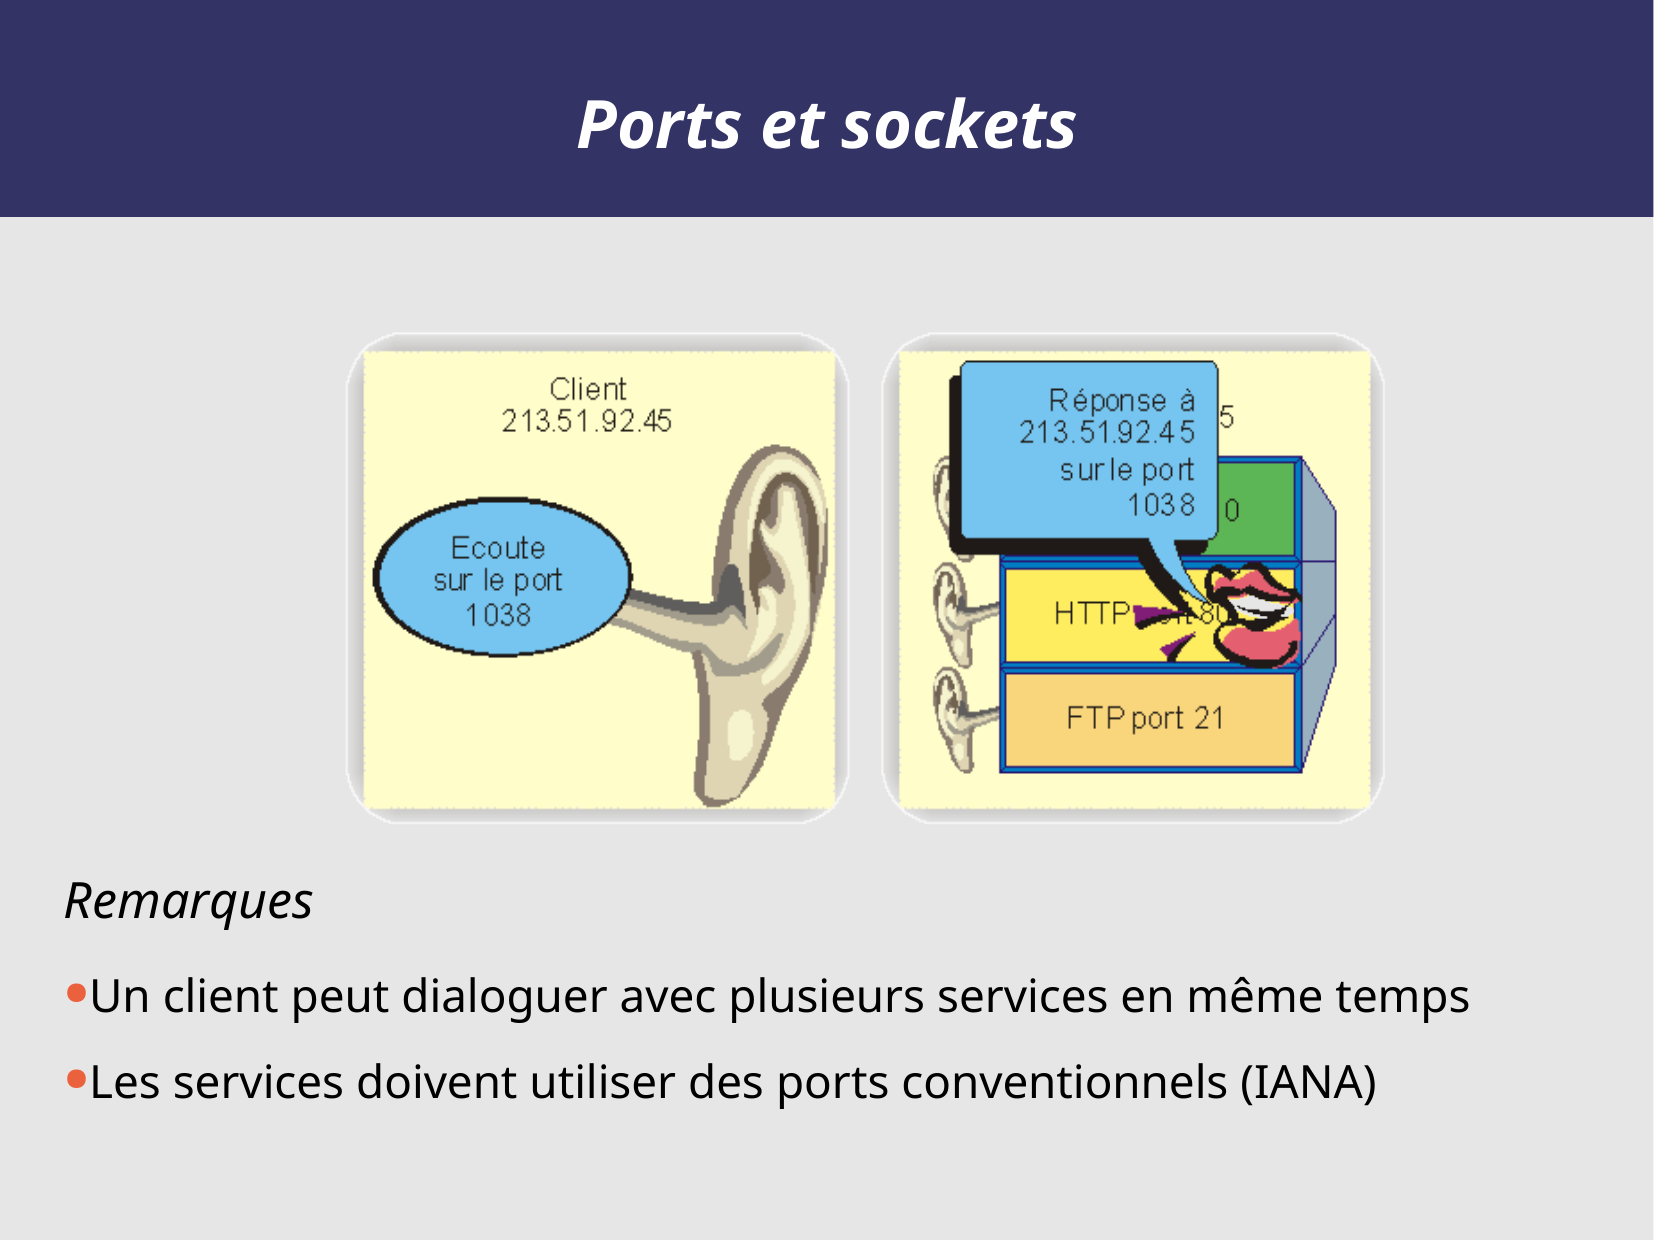

# Ports et sockets
Remarques
Un client peut dialoguer avec plusieurs services en même temps
Les services doivent utiliser des ports conventionnels (IANA)